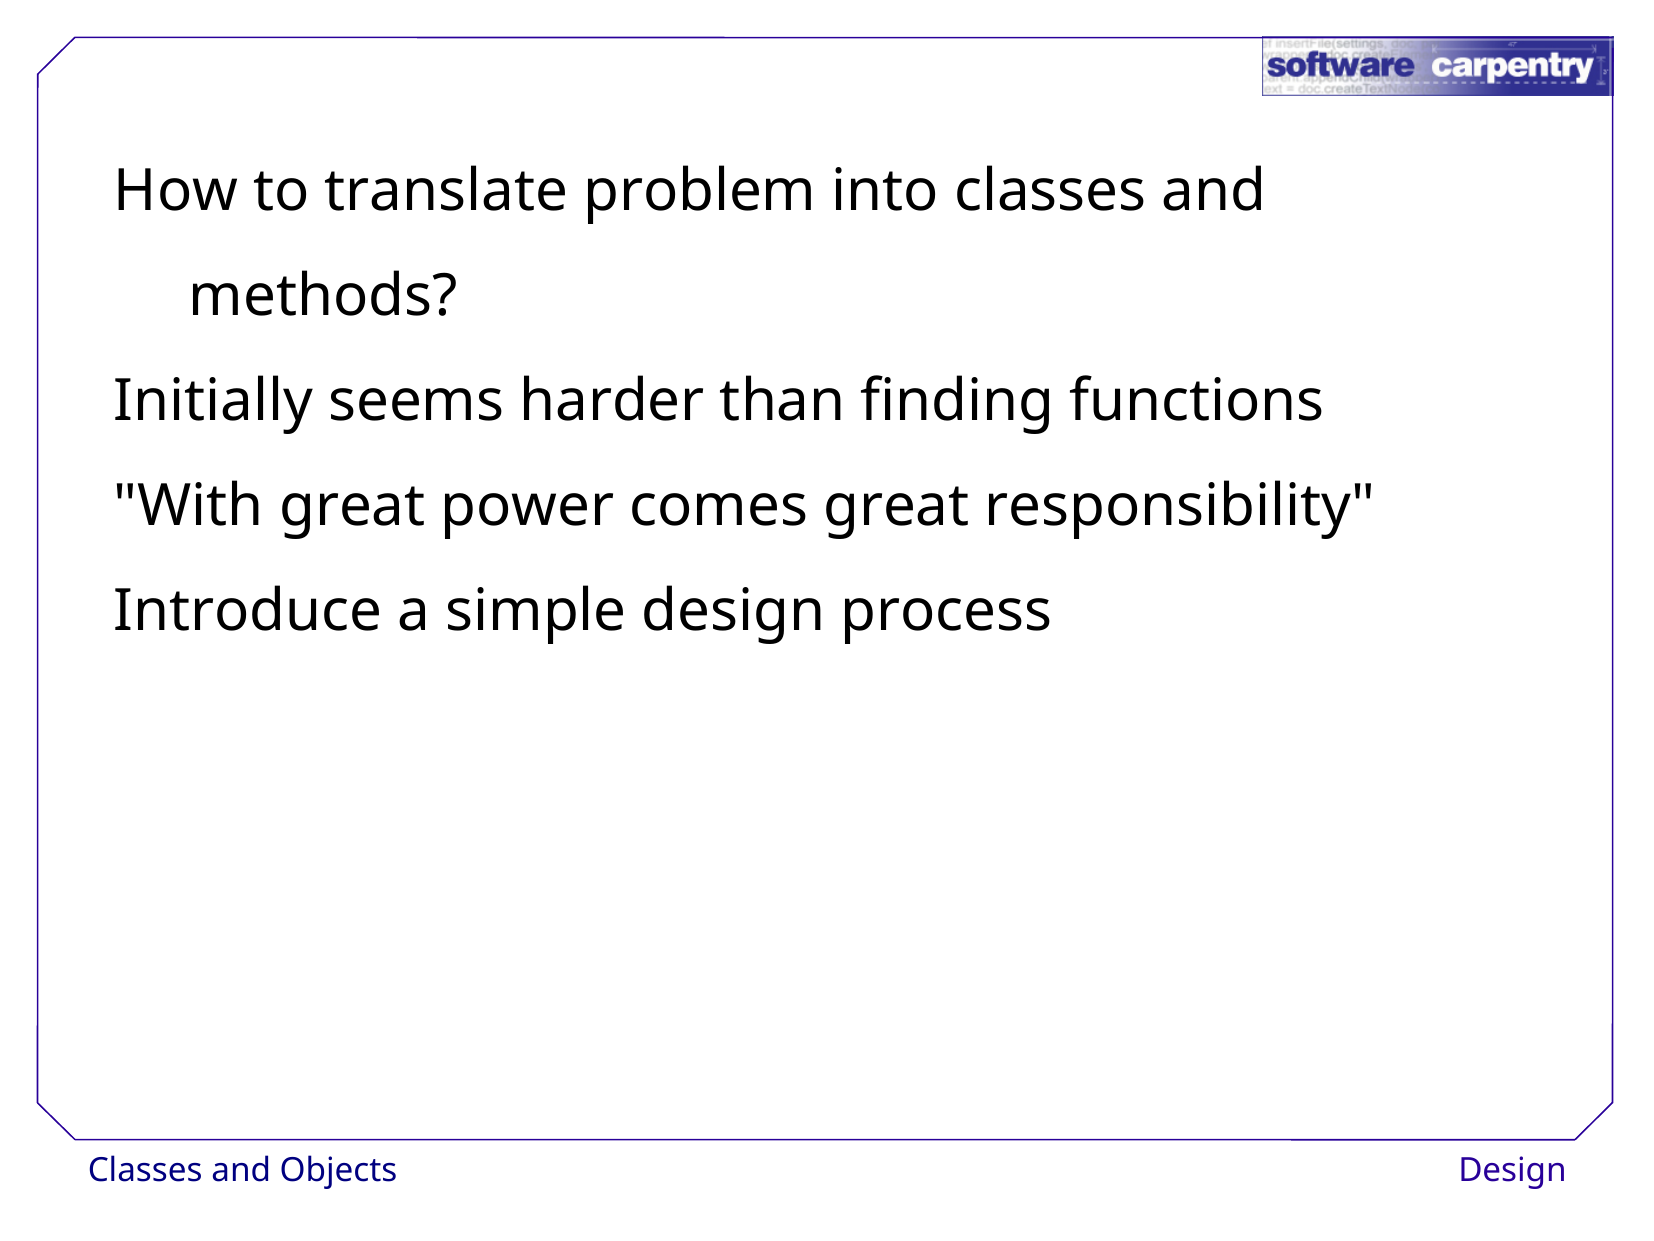

How to translate problem into classes and methods?
Initially seems harder than finding functions
"With great power comes great responsibility"
Introduce a simple design process